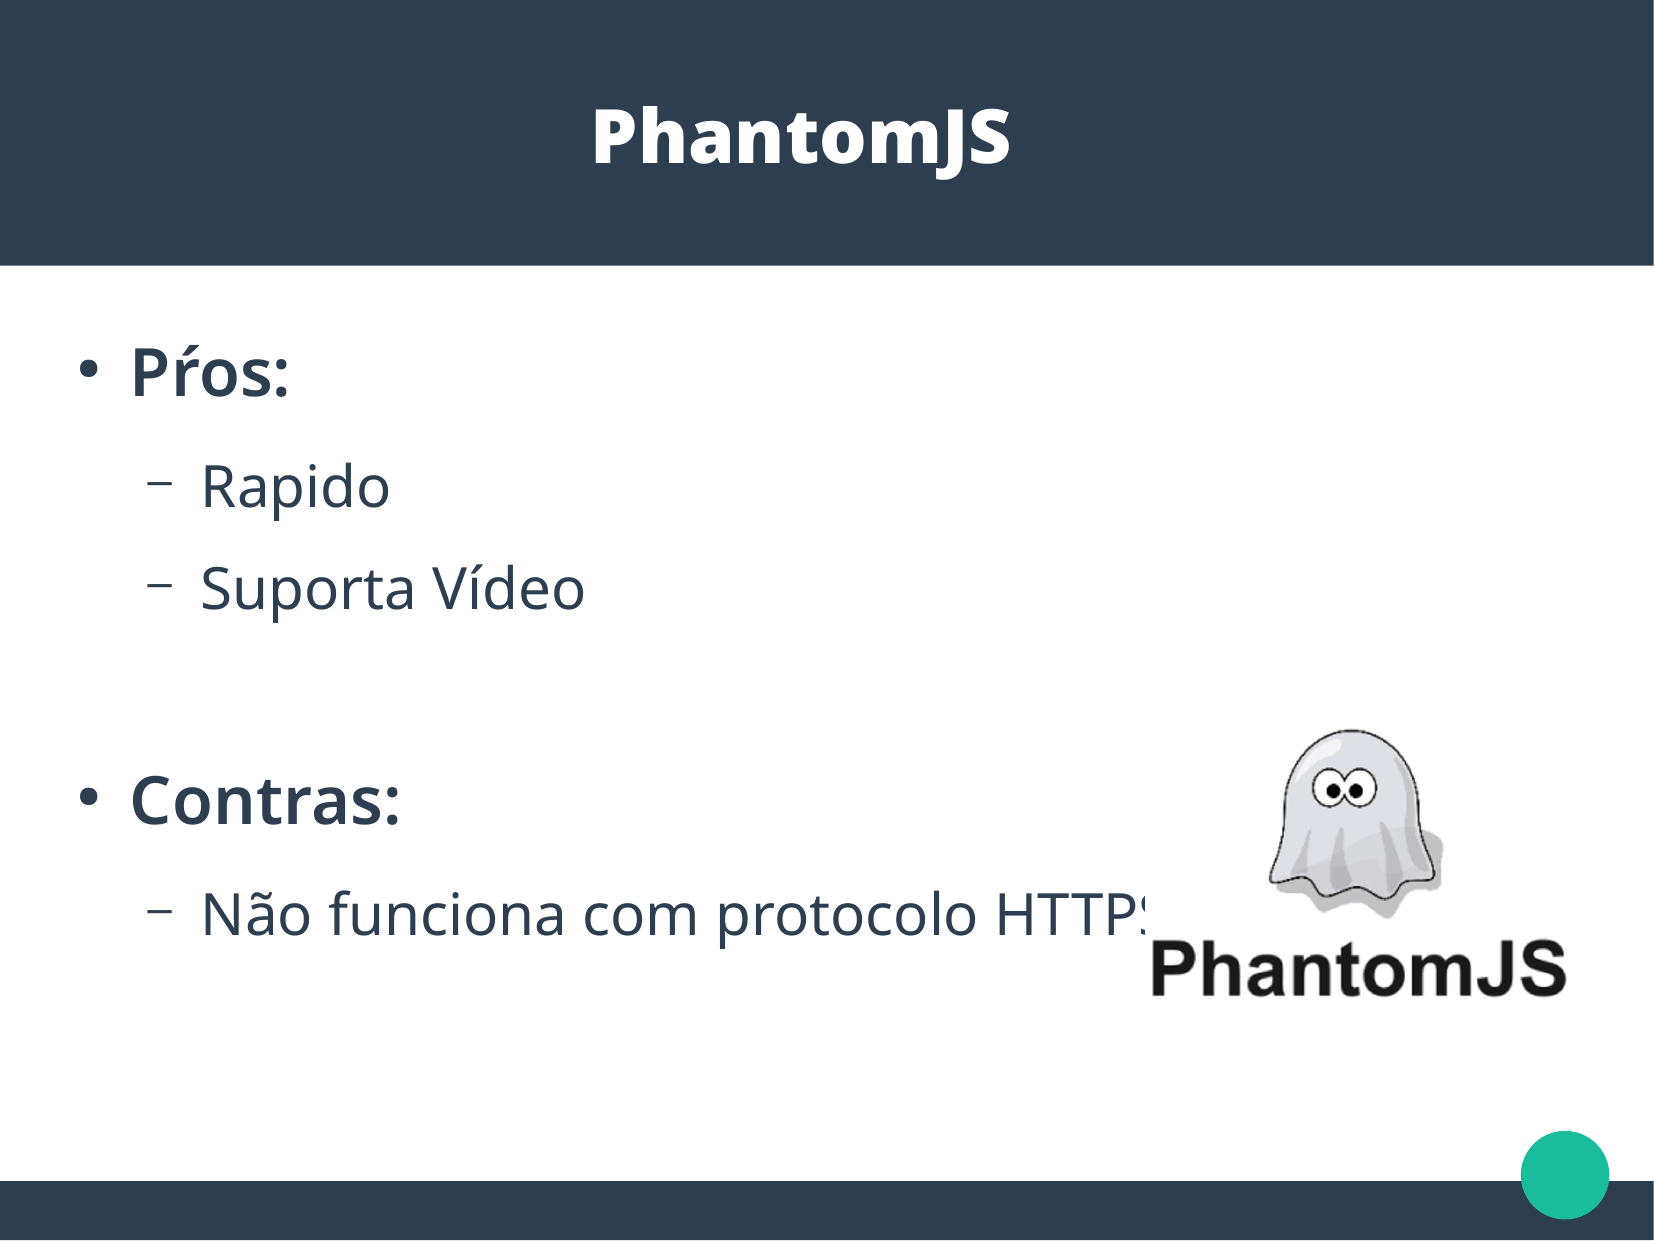

# PhantomJS
Pŕos:
Rapido
Suporta Vídeo
Contras:
Não funciona com protocolo HTTPS